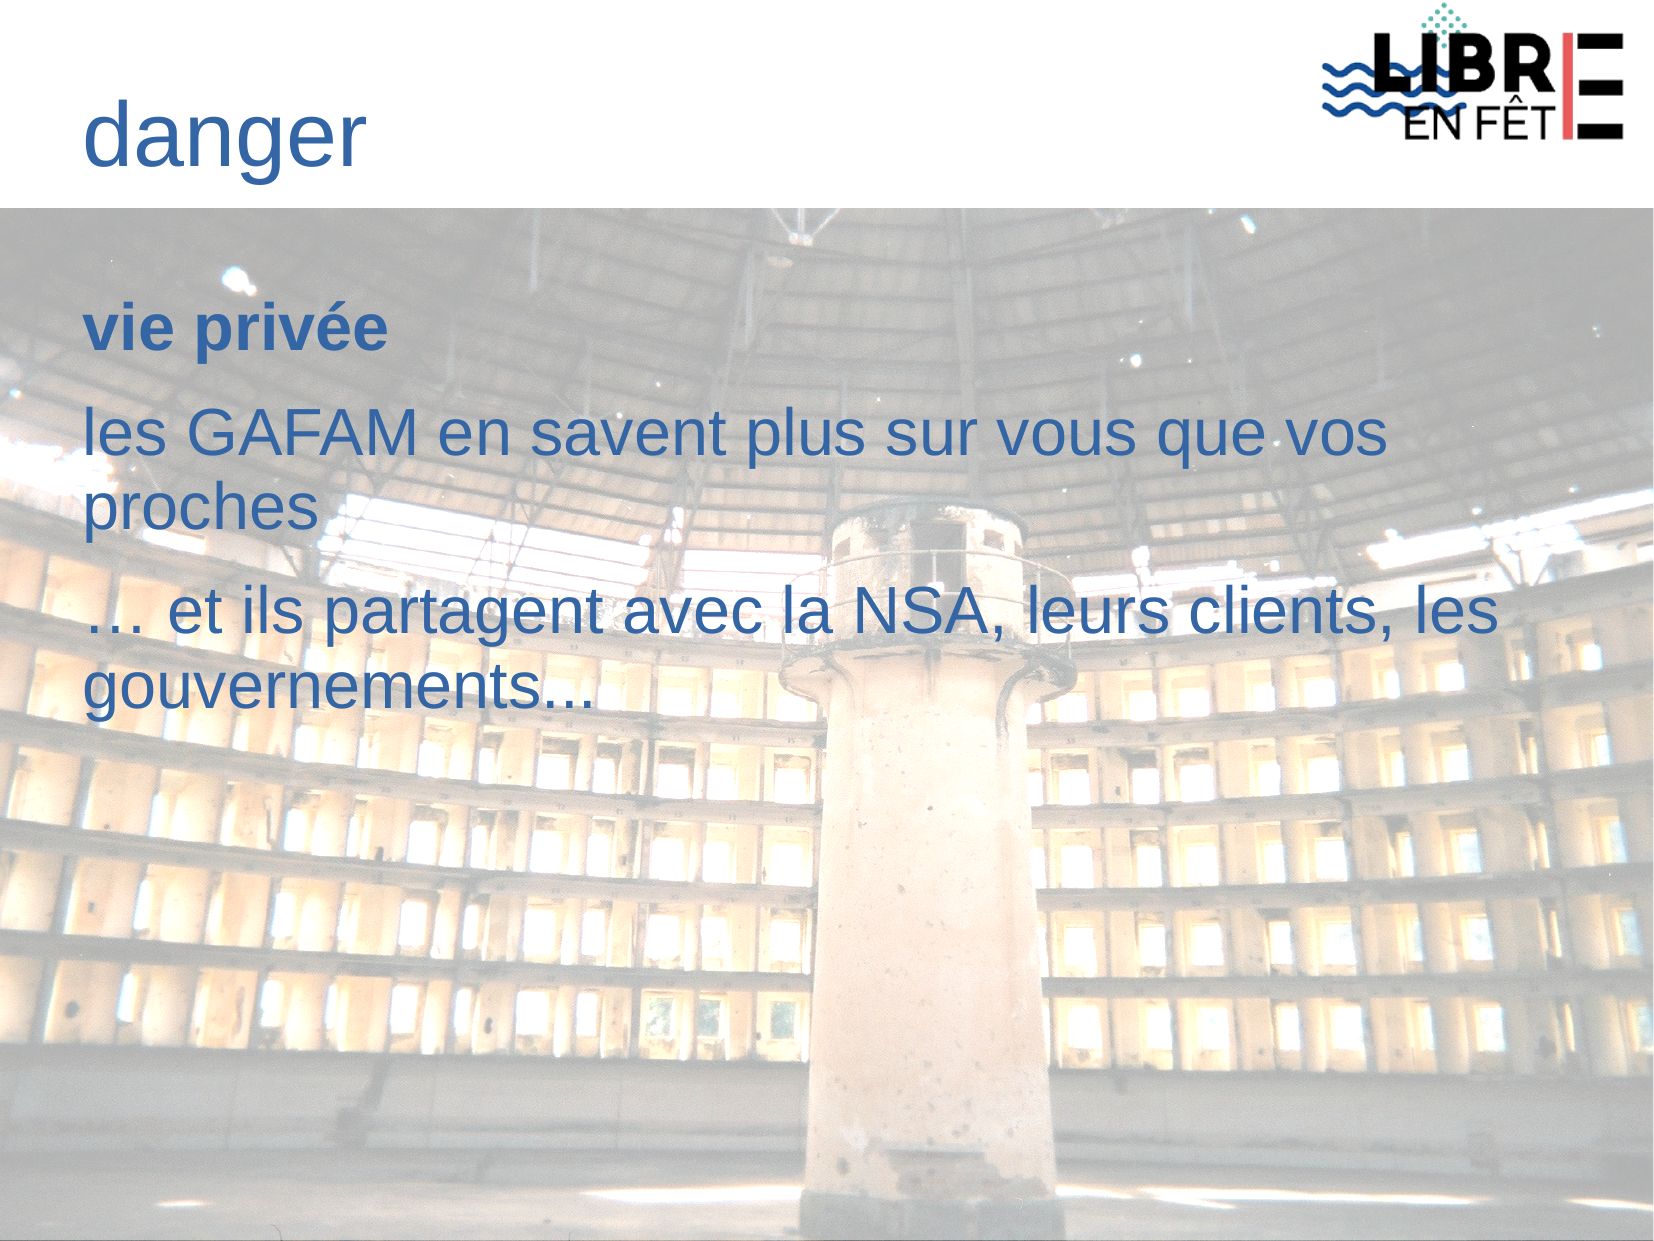

# danger
vie privée
les GAFAM en savent plus sur vous que vos proches
… et ils partagent avec la NSA, leurs clients, les gouvernements...